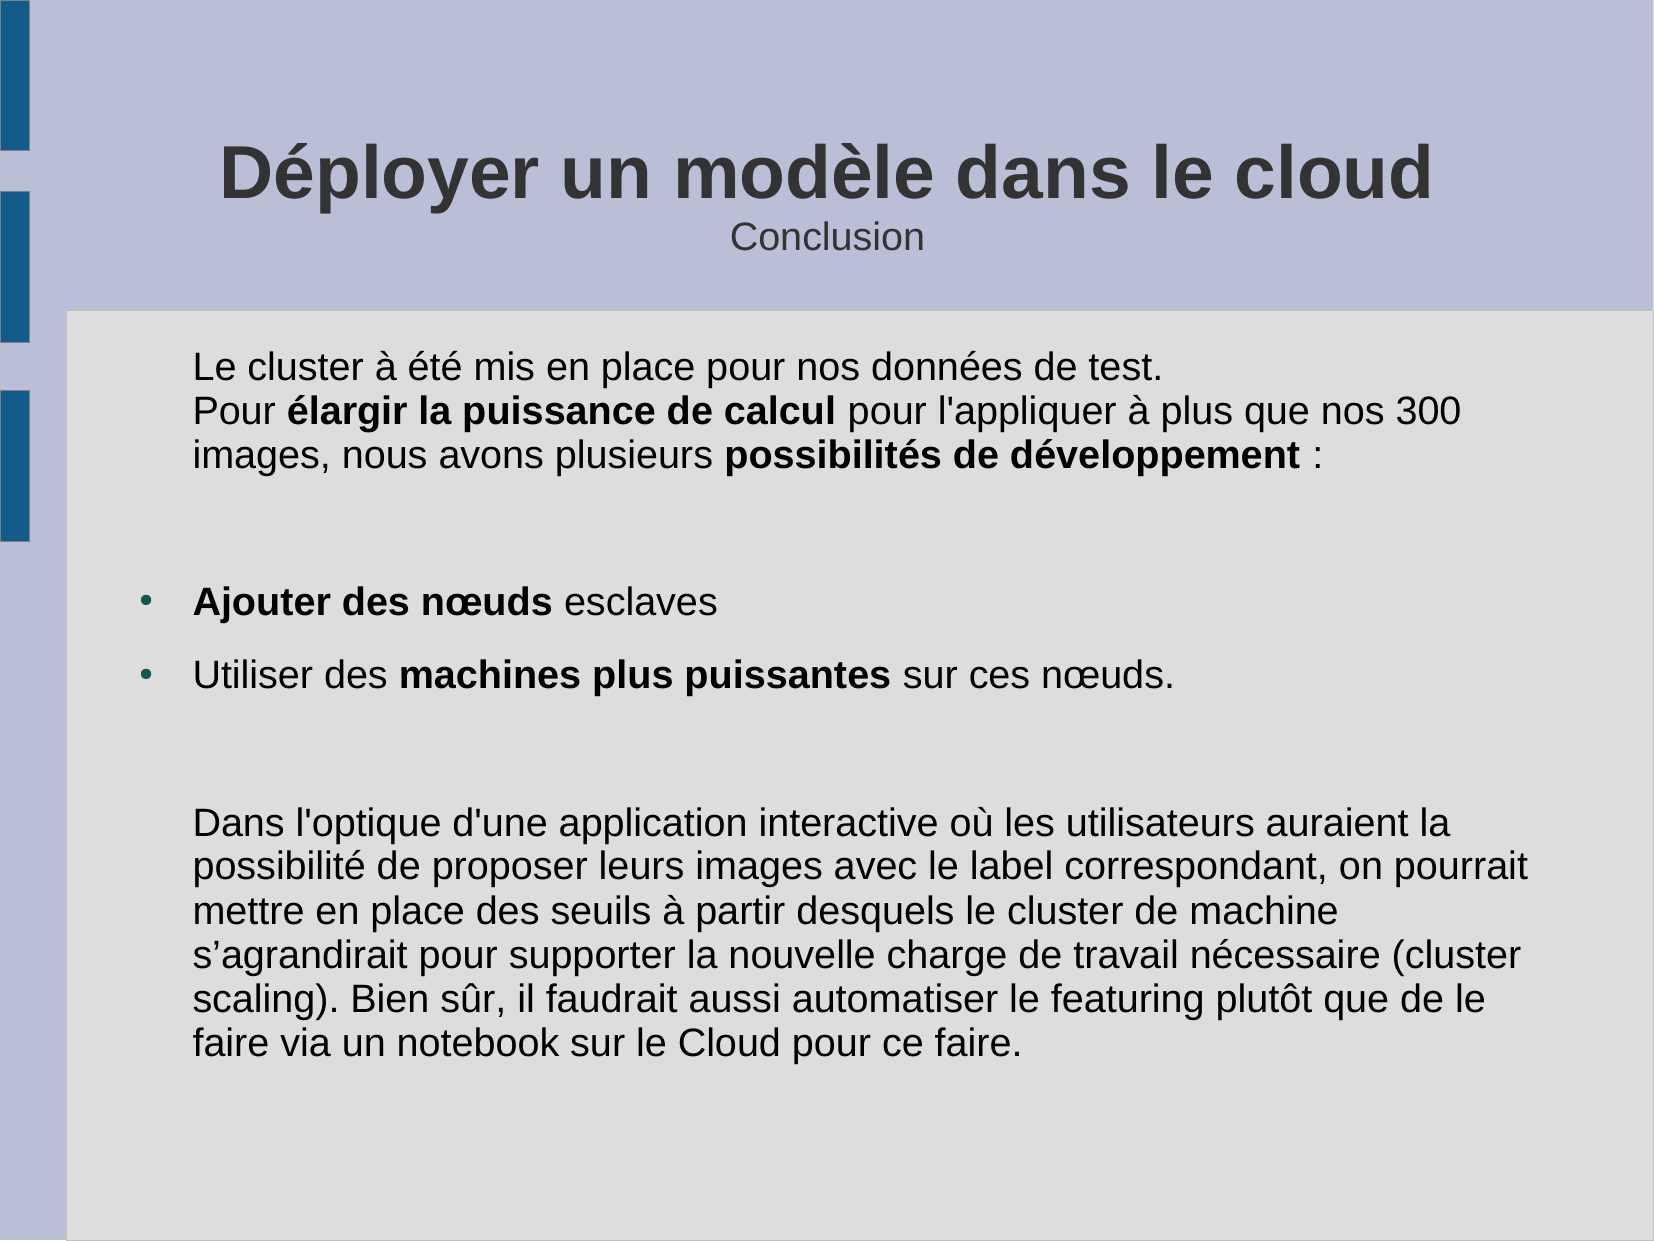

# Déployer un modèle dans le cloud Conclusion
Le cluster à été mis en place pour nos données de test.
Pour élargir la puissance de calcul pour l'appliquer à plus que nos 300 images, nous avons plusieurs possibilités de développement :
Ajouter des nœuds esclaves
Utiliser des machines plus puissantes sur ces nœuds.
Dans l'optique d'une application interactive où les utilisateurs auraient la possibilité de proposer leurs images avec le label correspondant, on pourrait mettre en place des seuils à partir desquels le cluster de machine s’agrandirait pour supporter la nouvelle charge de travail nécessaire (cluster scaling). Bien sûr, il faudrait aussi automatiser le featuring plutôt que de le faire via un notebook sur le Cloud pour ce faire.